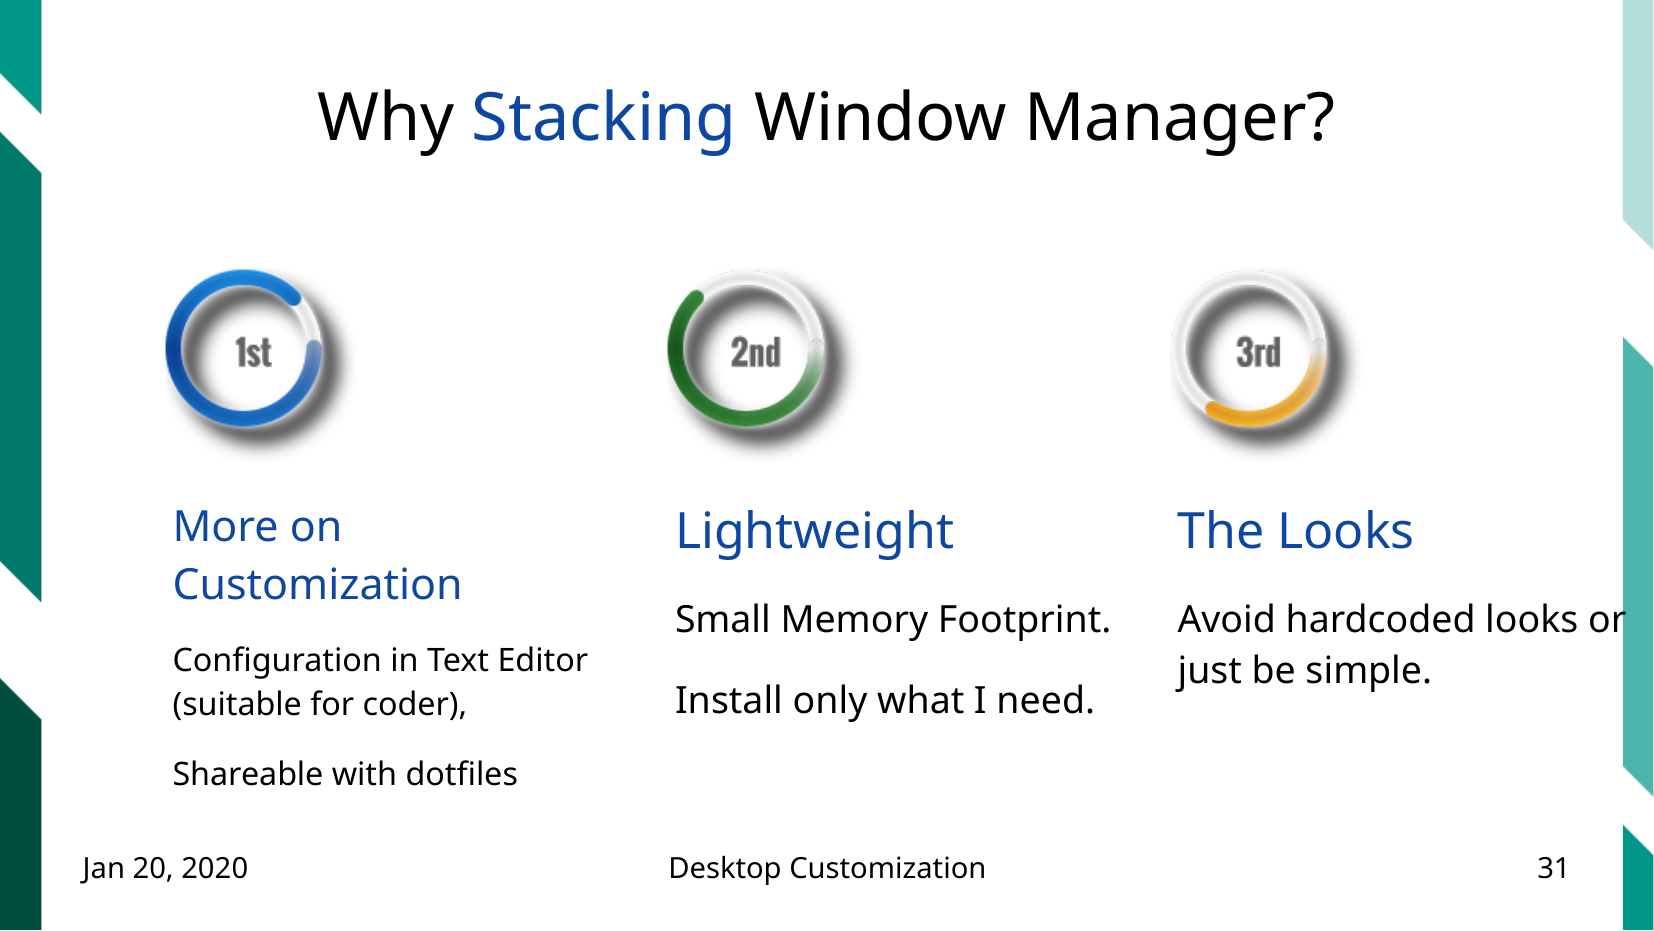

# Why Stacking Window Manager?
More on Customization
Configuration in Text Editor (suitable for coder),
Shareable with dotfiles
Lightweight
Small Memory Footprint.
Install only what I need.
The Looks
Avoid hardcoded looks or just be simple.
Jan 20, 2020
Desktop Customization
31